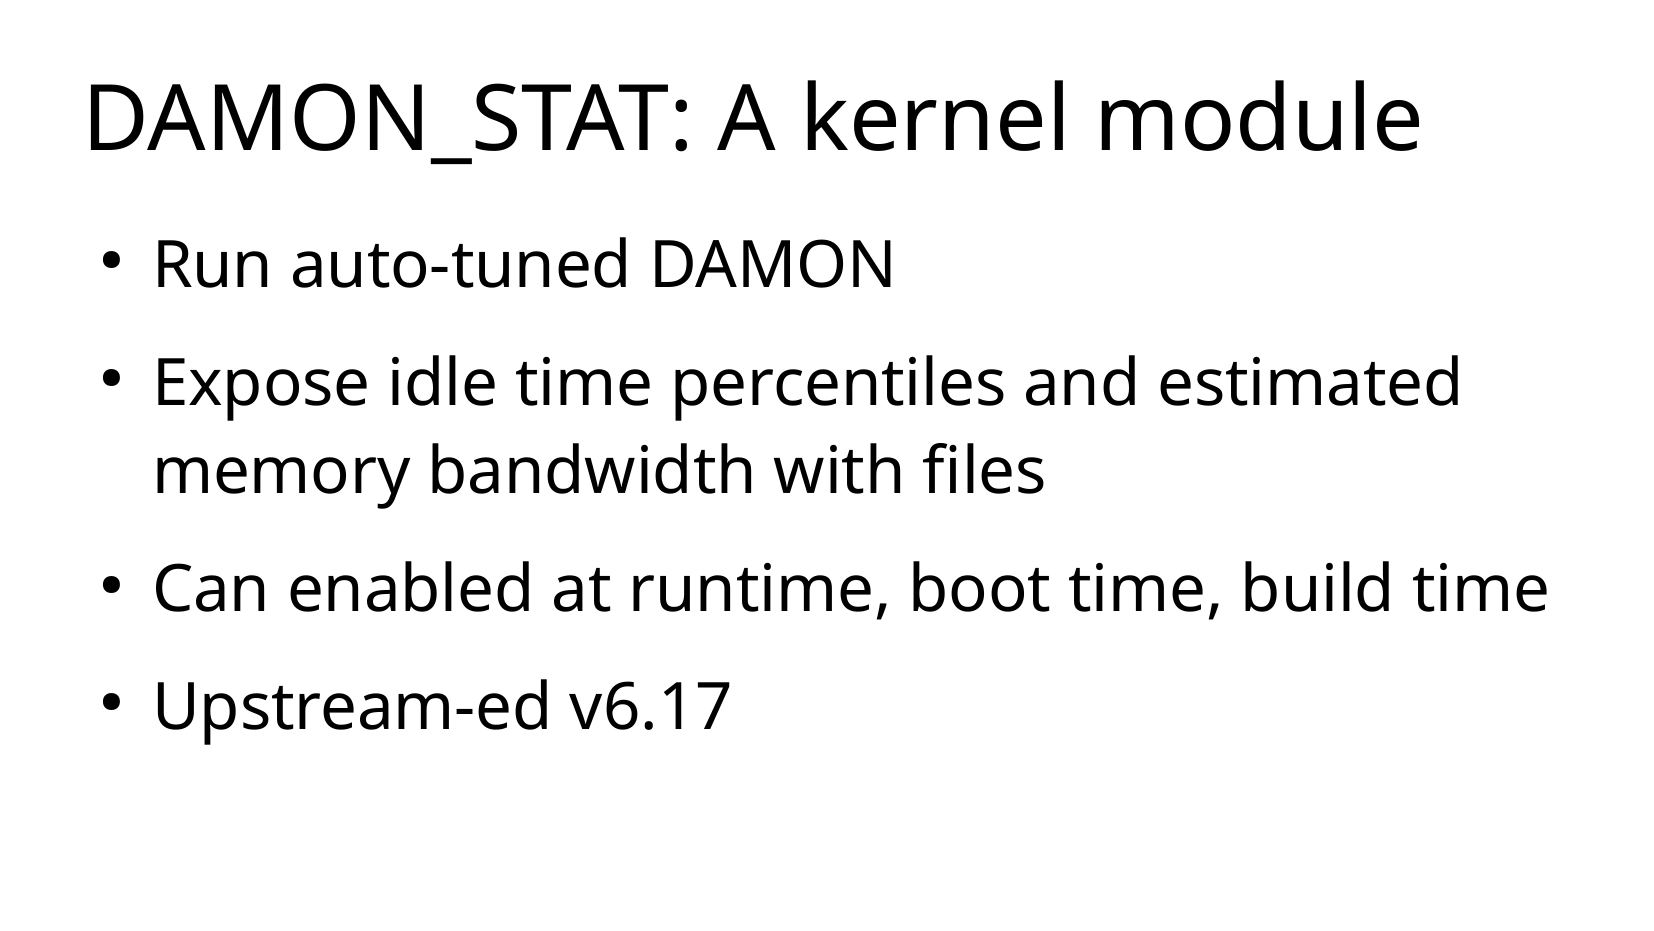

# DAMON_STAT: A kernel module
Run auto-tuned DAMON
Expose idle time percentiles and estimated memory bandwidth with files
Can enabled at runtime, boot time, build time
Upstream-ed v6.17